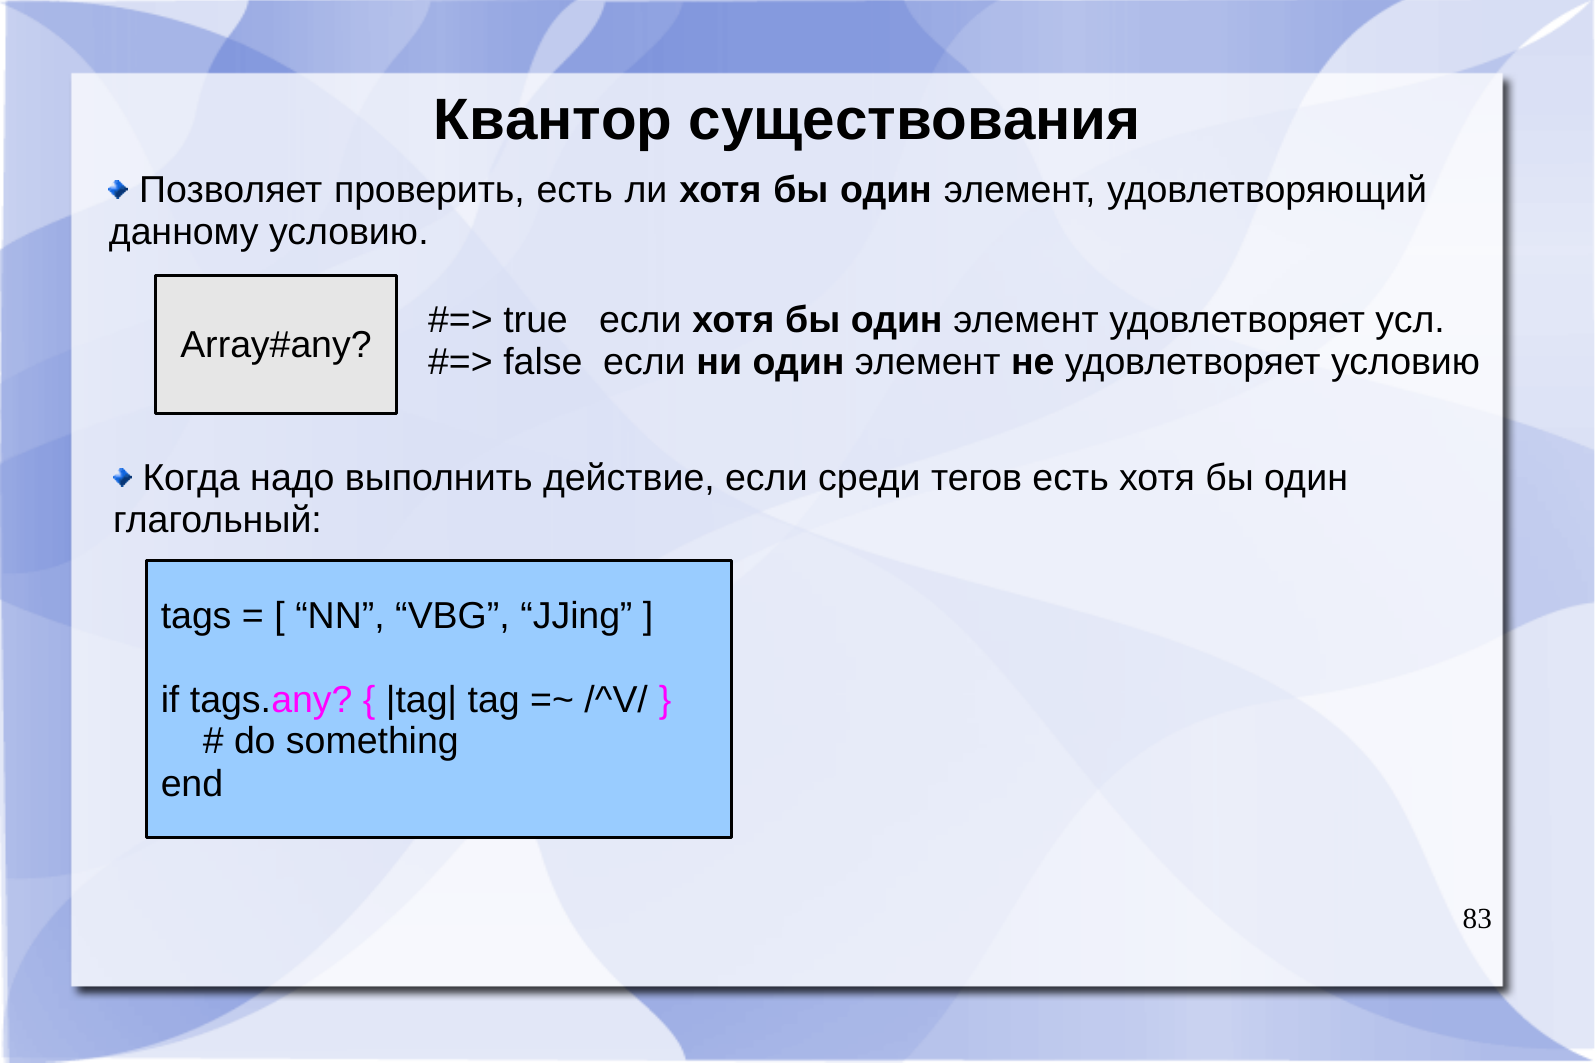

# Квантор существования
 Позволяет проверить, есть ли хотя бы один элемент, удовлетворяющий данному условию.
Array#any?
#=> true если хотя бы один элемент удовлетворяет усл.
#=> false если ни один элемент не удовлетворяет условию
 Когда надо выполнить действие, если среди тегов есть хотя бы один глагольный:
tags = [ “NN”, “VBG”, “JJing” ]
if tags.any? { |tag| tag =~ /^V/ }
 # do something
end
83